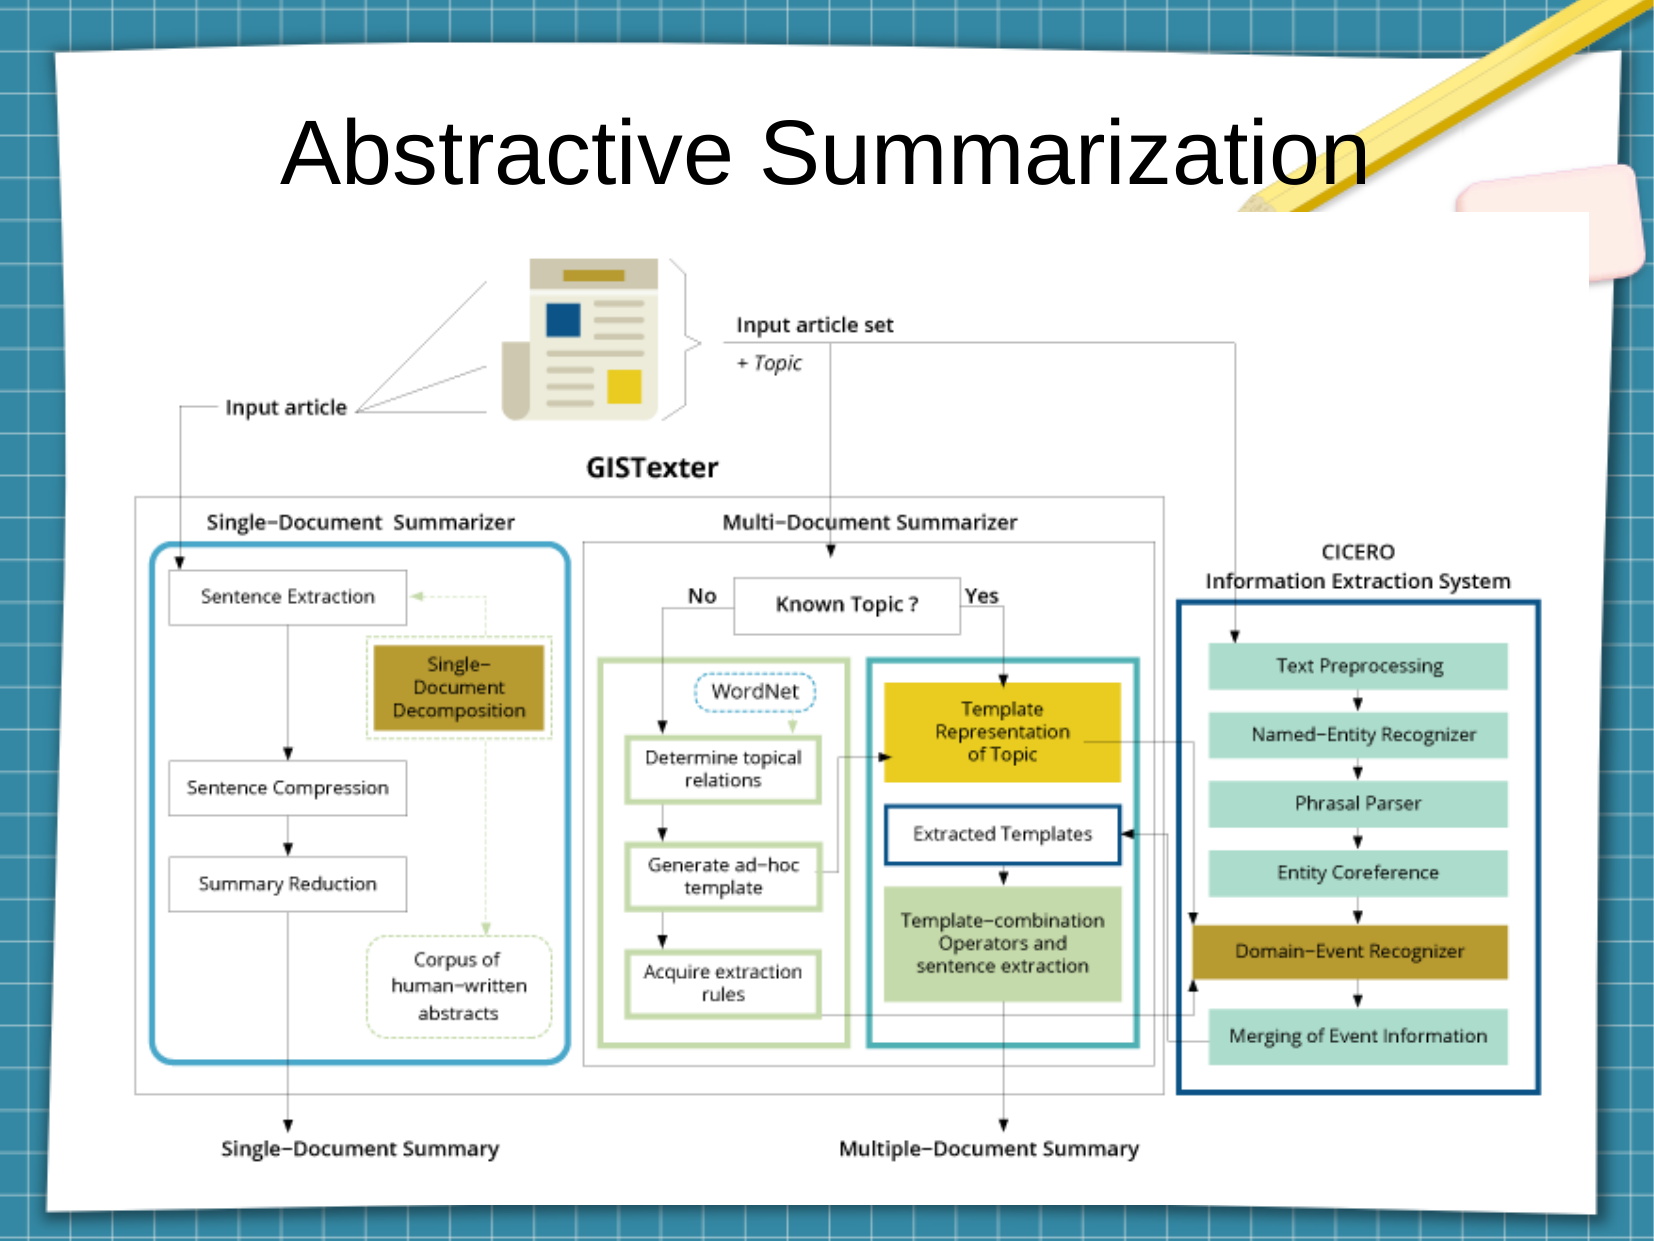

# Abstractive Summarization
Template-based methods
In this method, a full document is represented using a certain guide. Linguistic patterns or extraction rules are matched to spot text snippets that may be mapped into the guide slots (to form a database). These text snippets serve as the indicators of the outline content. An example of such approach is GISTEXTER, a summarization system that targets the identification of topic-related information in the input document, translates it into database entries and adds sentences from this database to ad hoc summaries.